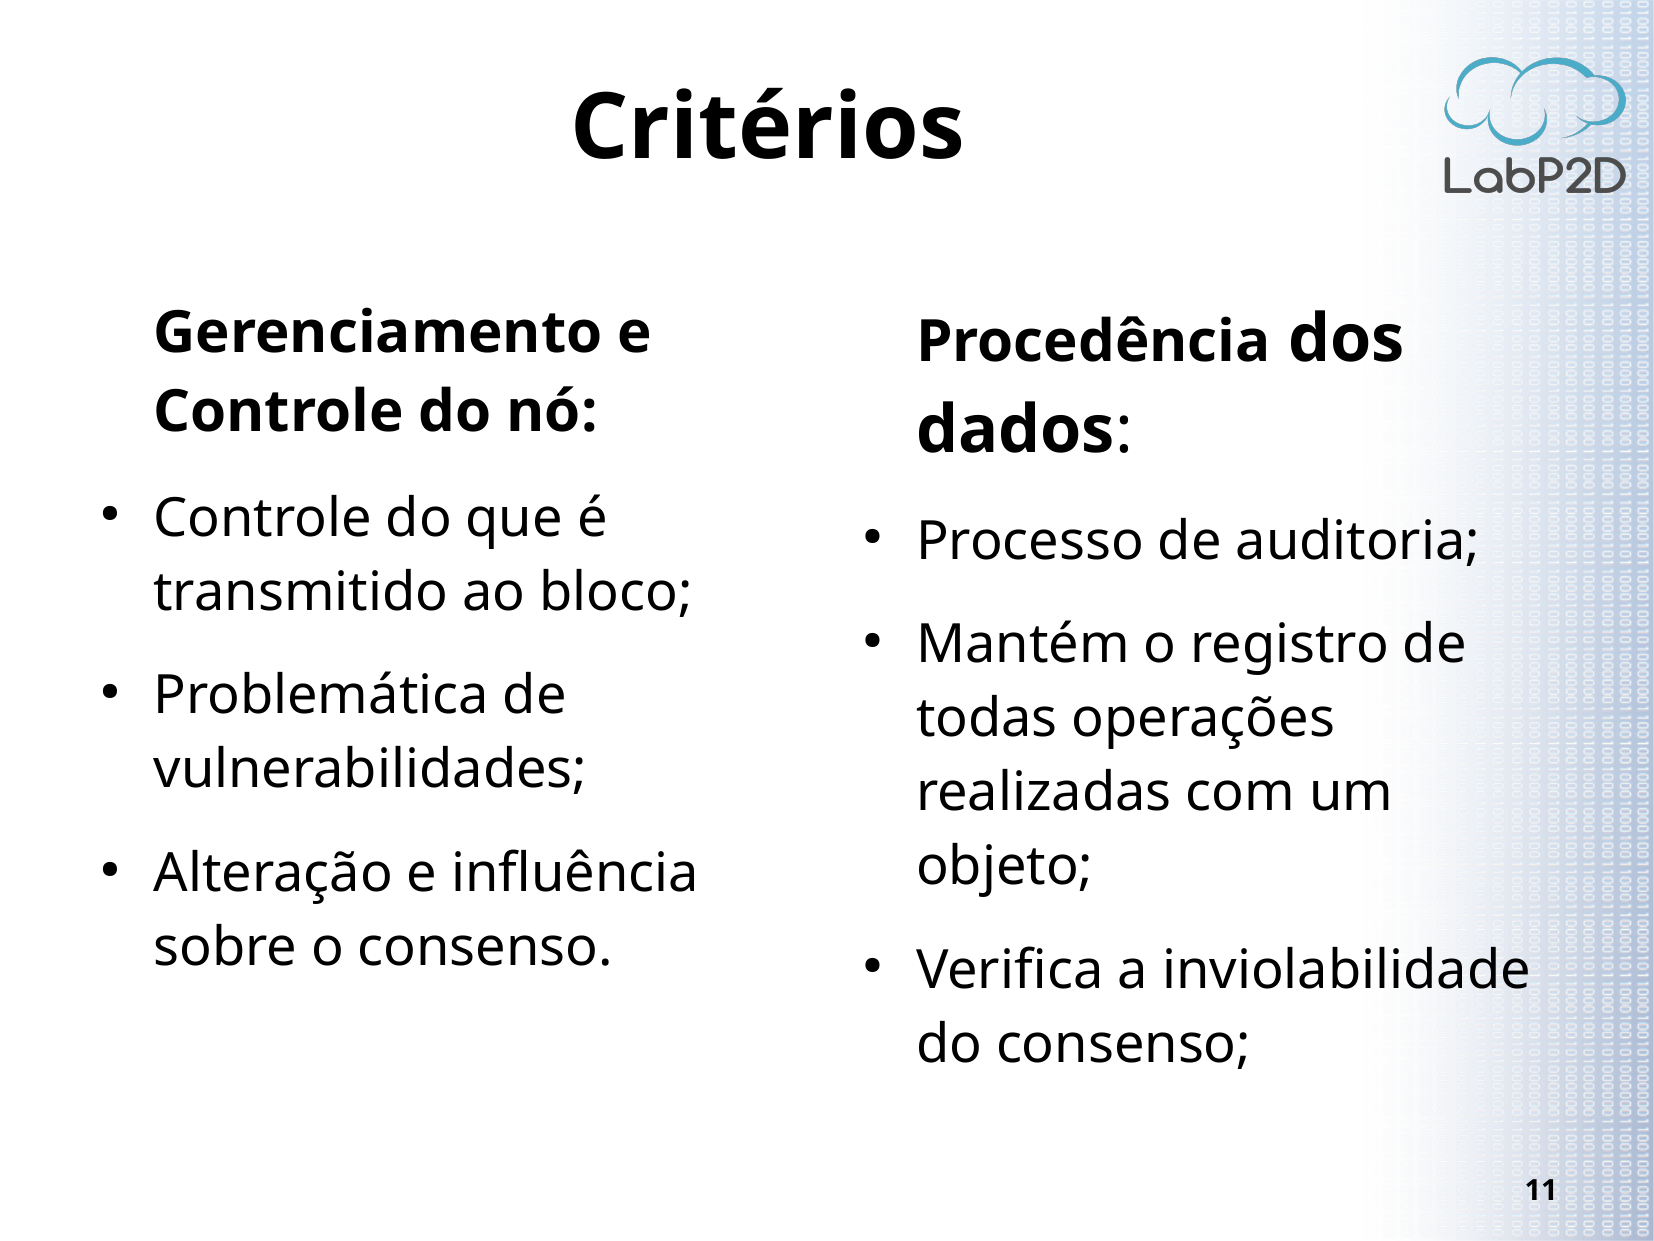

# Critérios
Gerenciamento e Controle do nó:
Controle do que é transmitido ao bloco;
Problemática de vulnerabilidades;
Alteração e influência sobre o consenso.
Procedência dos dados:
Processo de auditoria;
Mantém o registro de todas operações realizadas com um objeto;
Verifica a inviolabilidade do consenso;
11